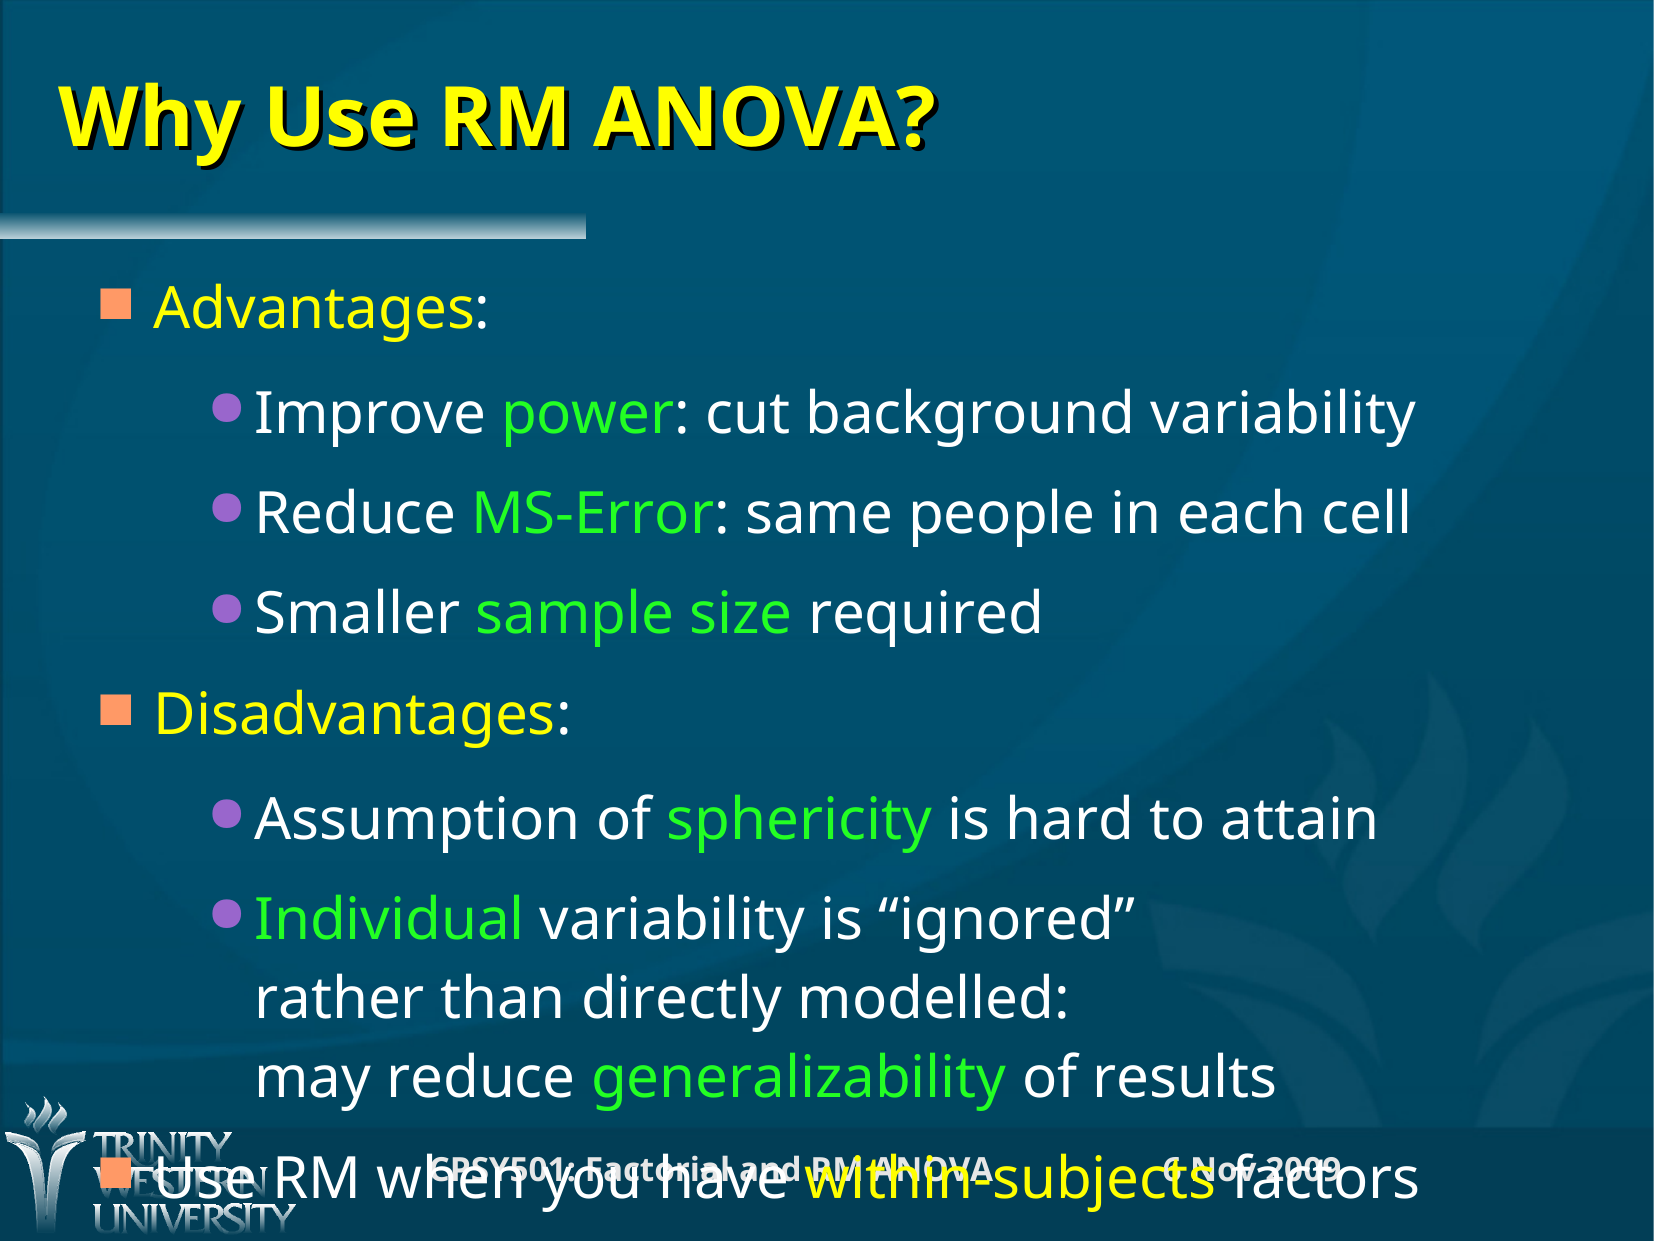

# Why Use RM ANOVA?
Advantages:
Improve power: cut background variability
Reduce MS-Error: same people in each cell
Smaller sample size required
Disadvantages:
Assumption of sphericity is hard to attain
Individual variability is “ignored”
rather than directly modelled:
may reduce generalizability of results
Use RM when you have within-subjects factors
CPSY501: Factorial and RM ANOVA
6 Nov 2009